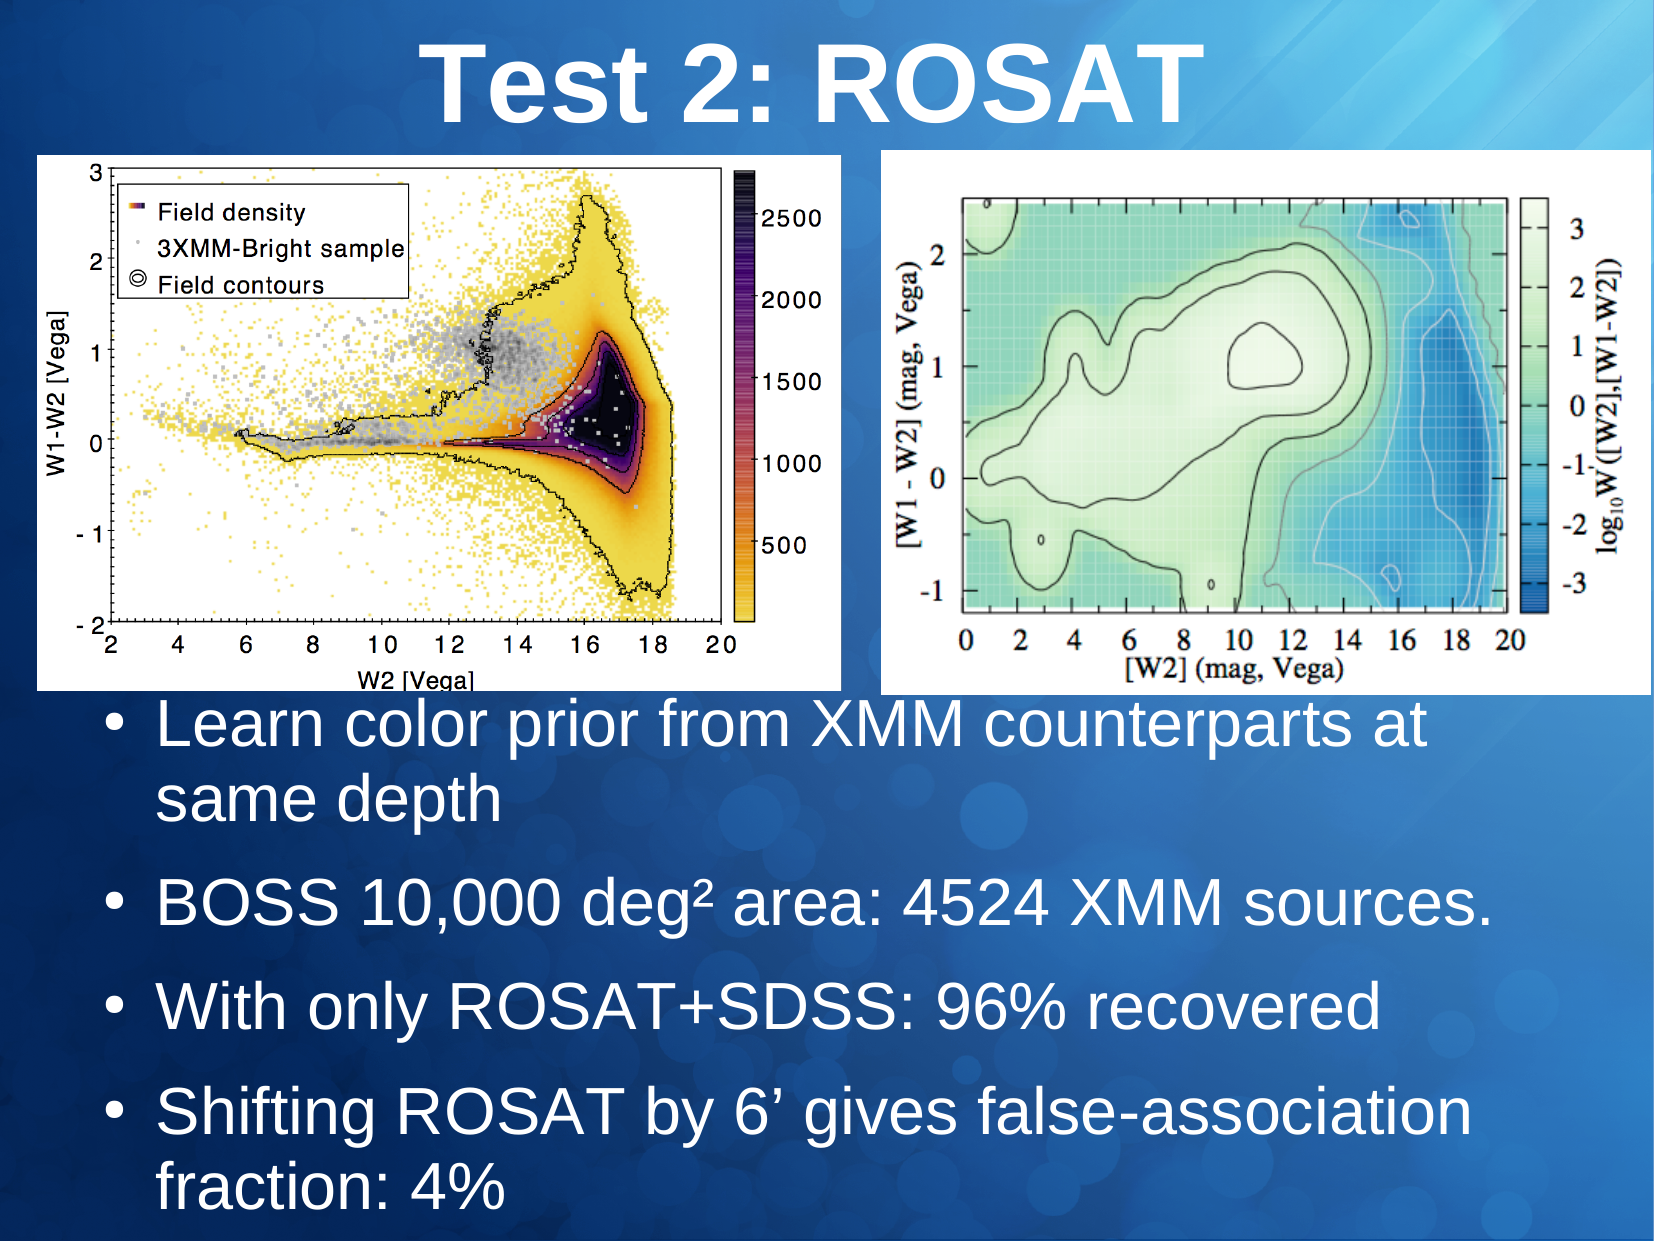

# Test 2: ROSAT
Learn color prior from XMM counterparts at same depth
BOSS 10,000 deg² area: 4524 XMM sources.
With only ROSAT+SDSS: 96% recovered
Shifting ROSAT by 6’ gives false-association fraction: 4%